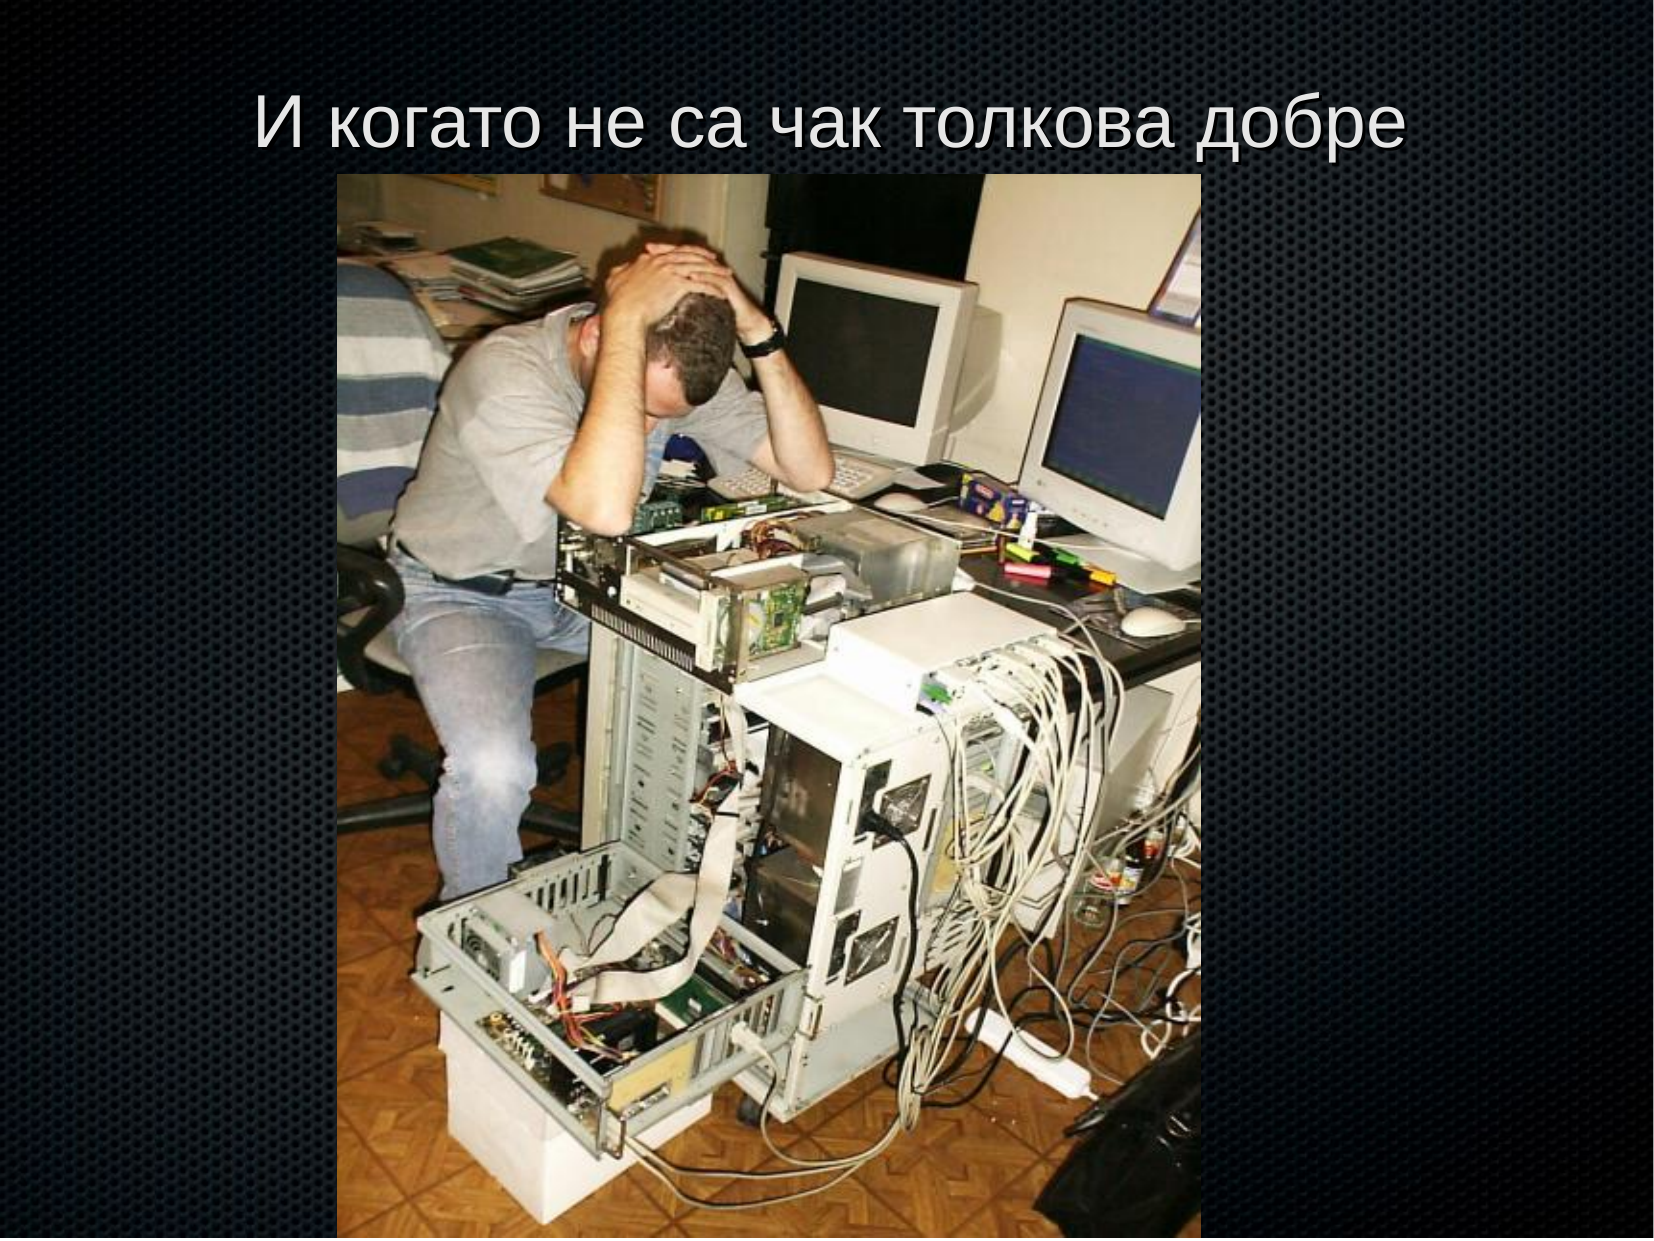

# И когато не са чак толкова добре